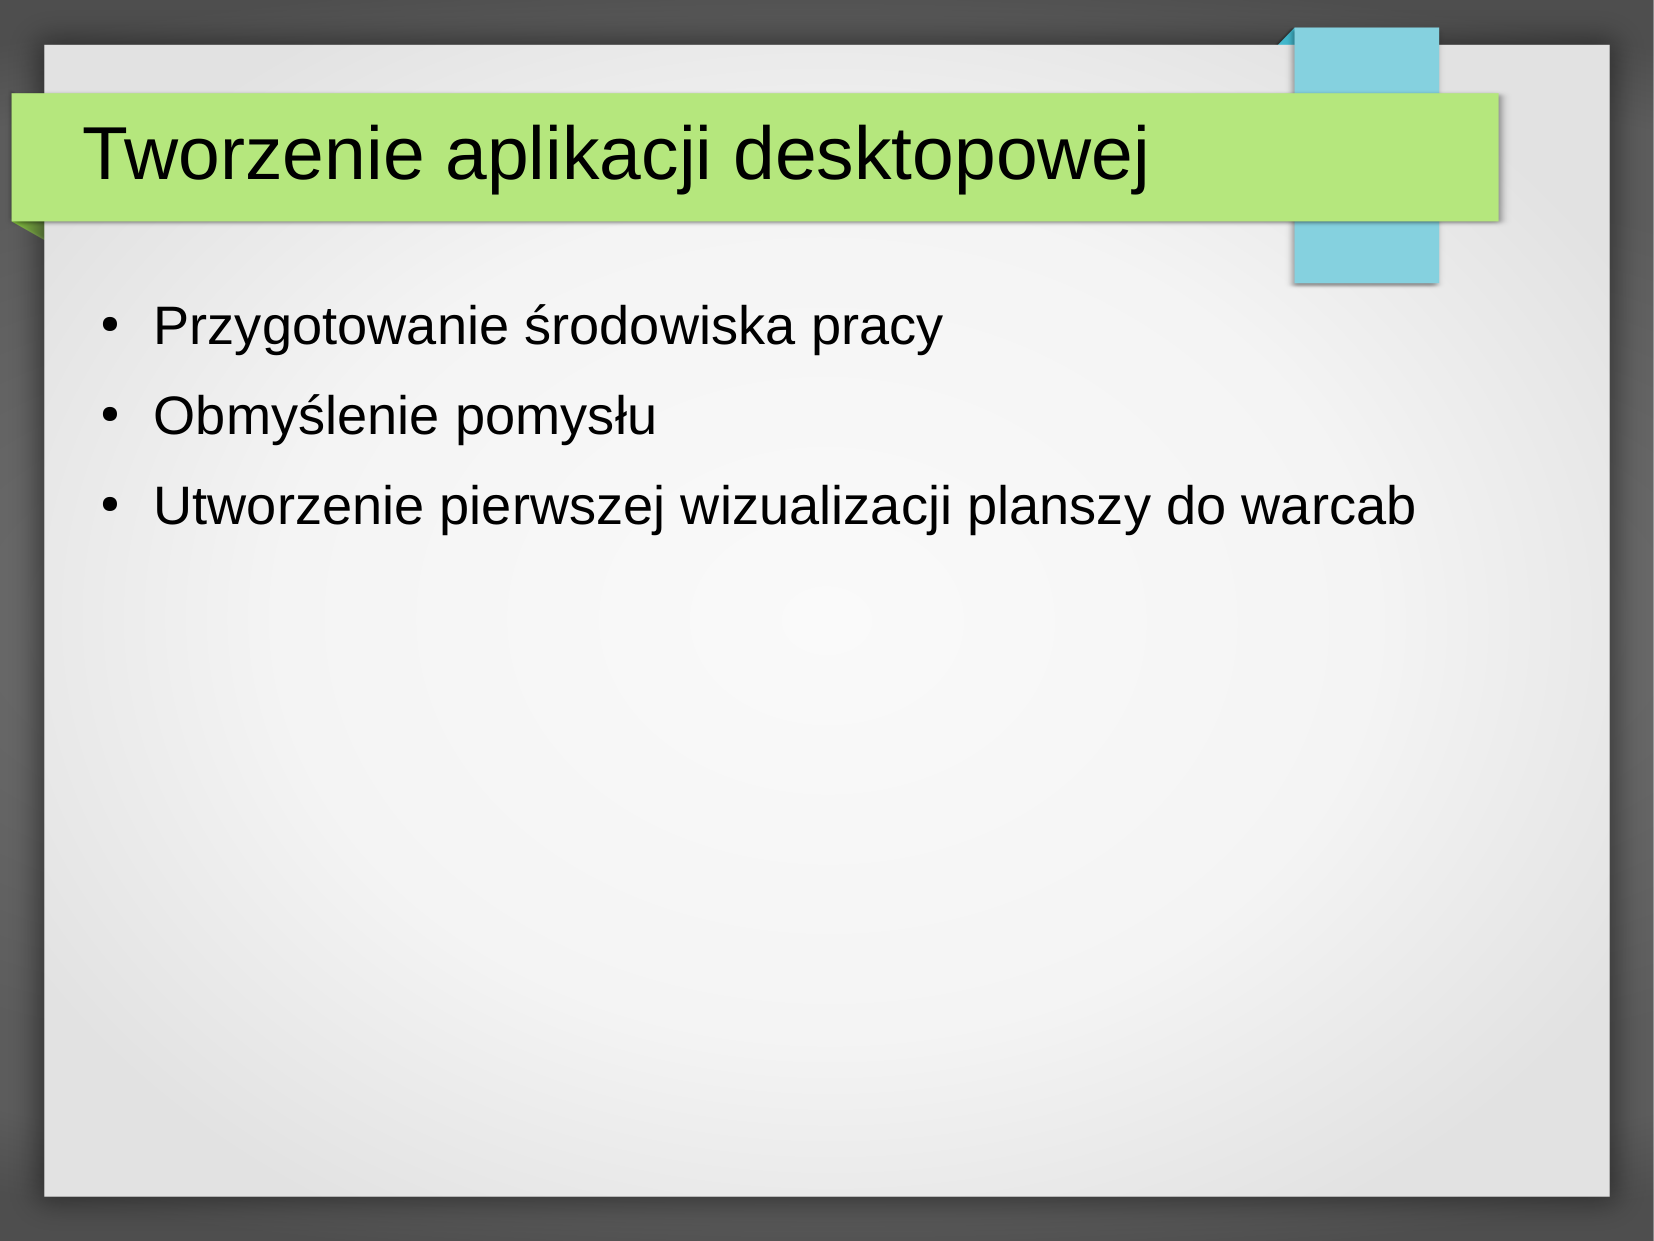

# Tworzenie aplikacji desktopowej
Przygotowanie środowiska pracy
Obmyślenie pomysłu
Utworzenie pierwszej wizualizacji planszy do warcab